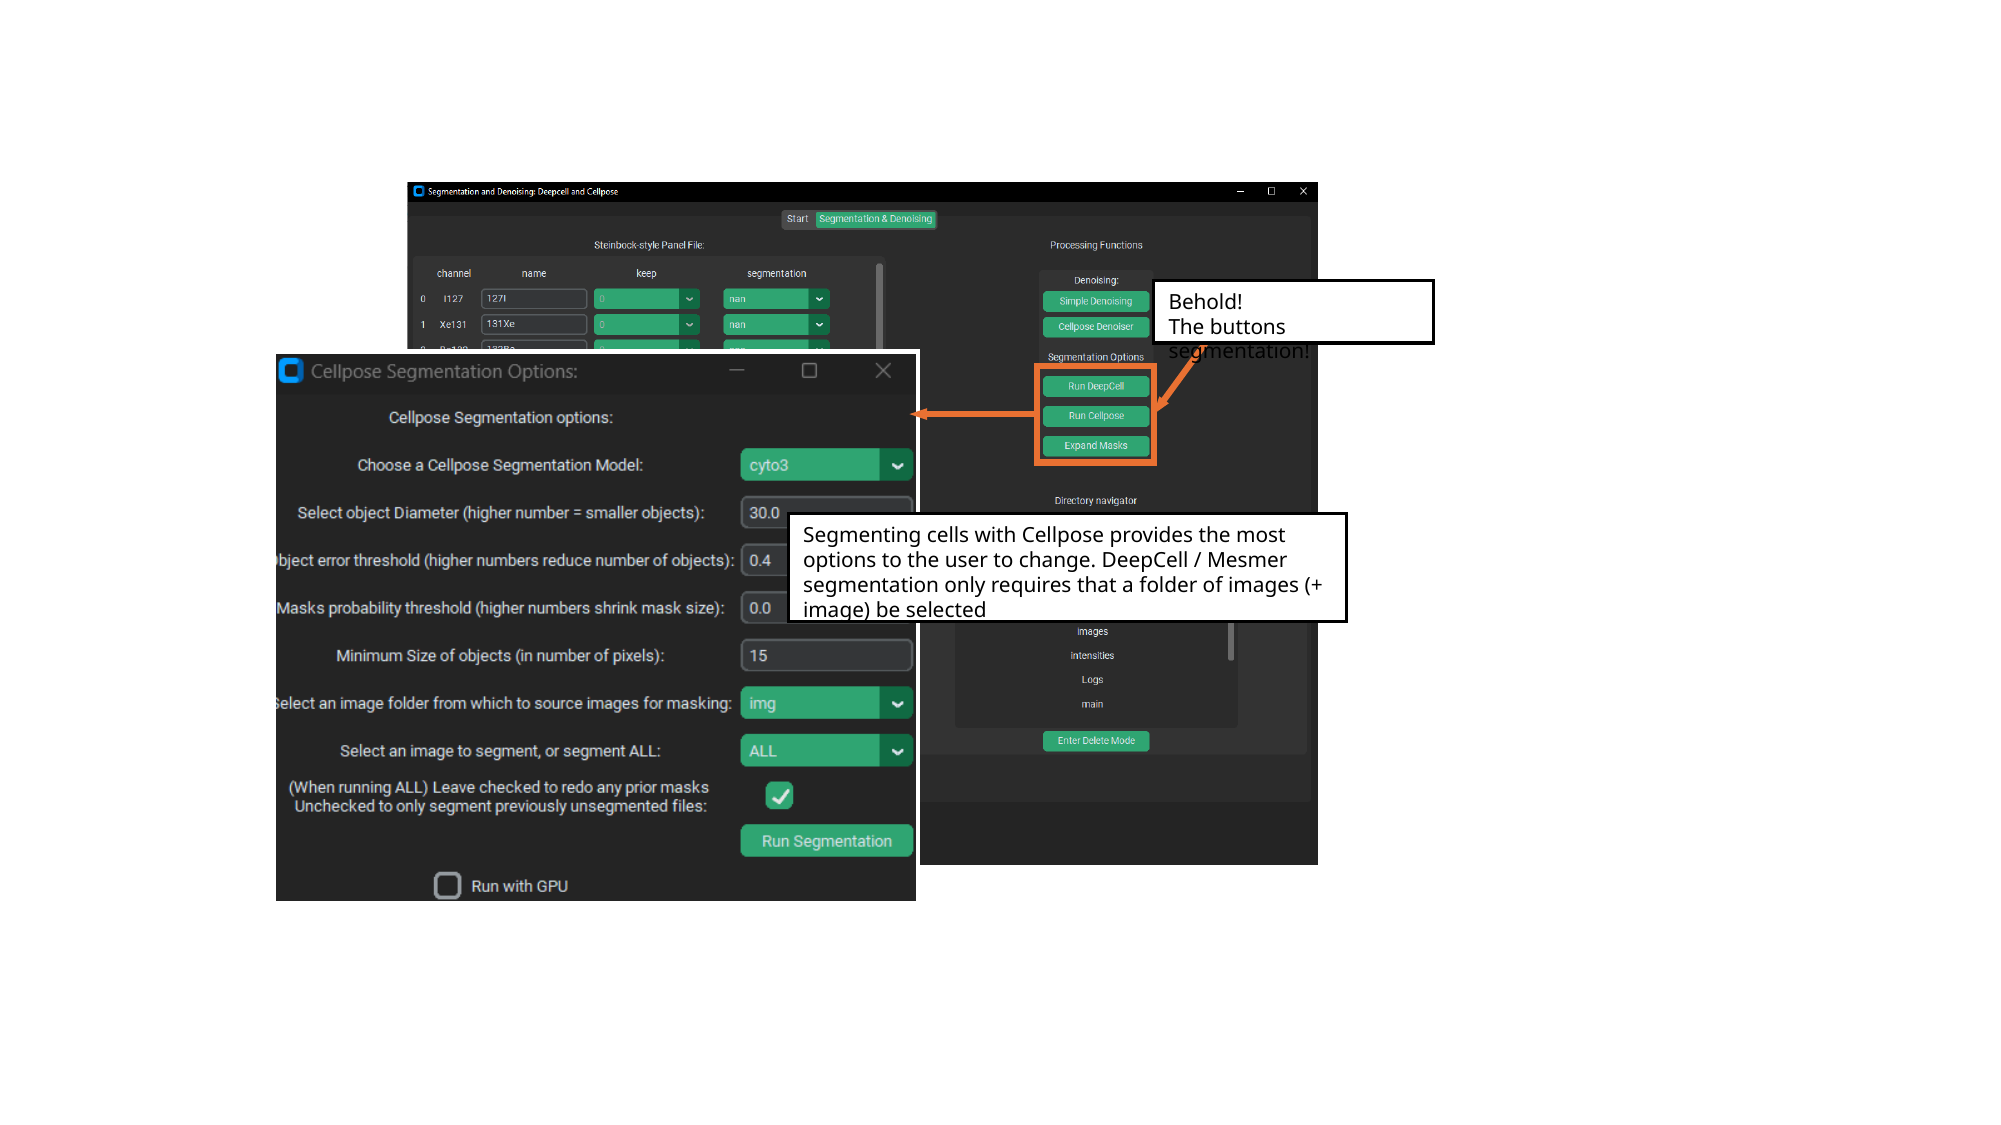

Behold!
The buttons segmentation!
Segmenting cells with Cellpose provides the most options to the user to change. DeepCell / Mesmer segmentation only requires that a folder of images (+ image) be selected